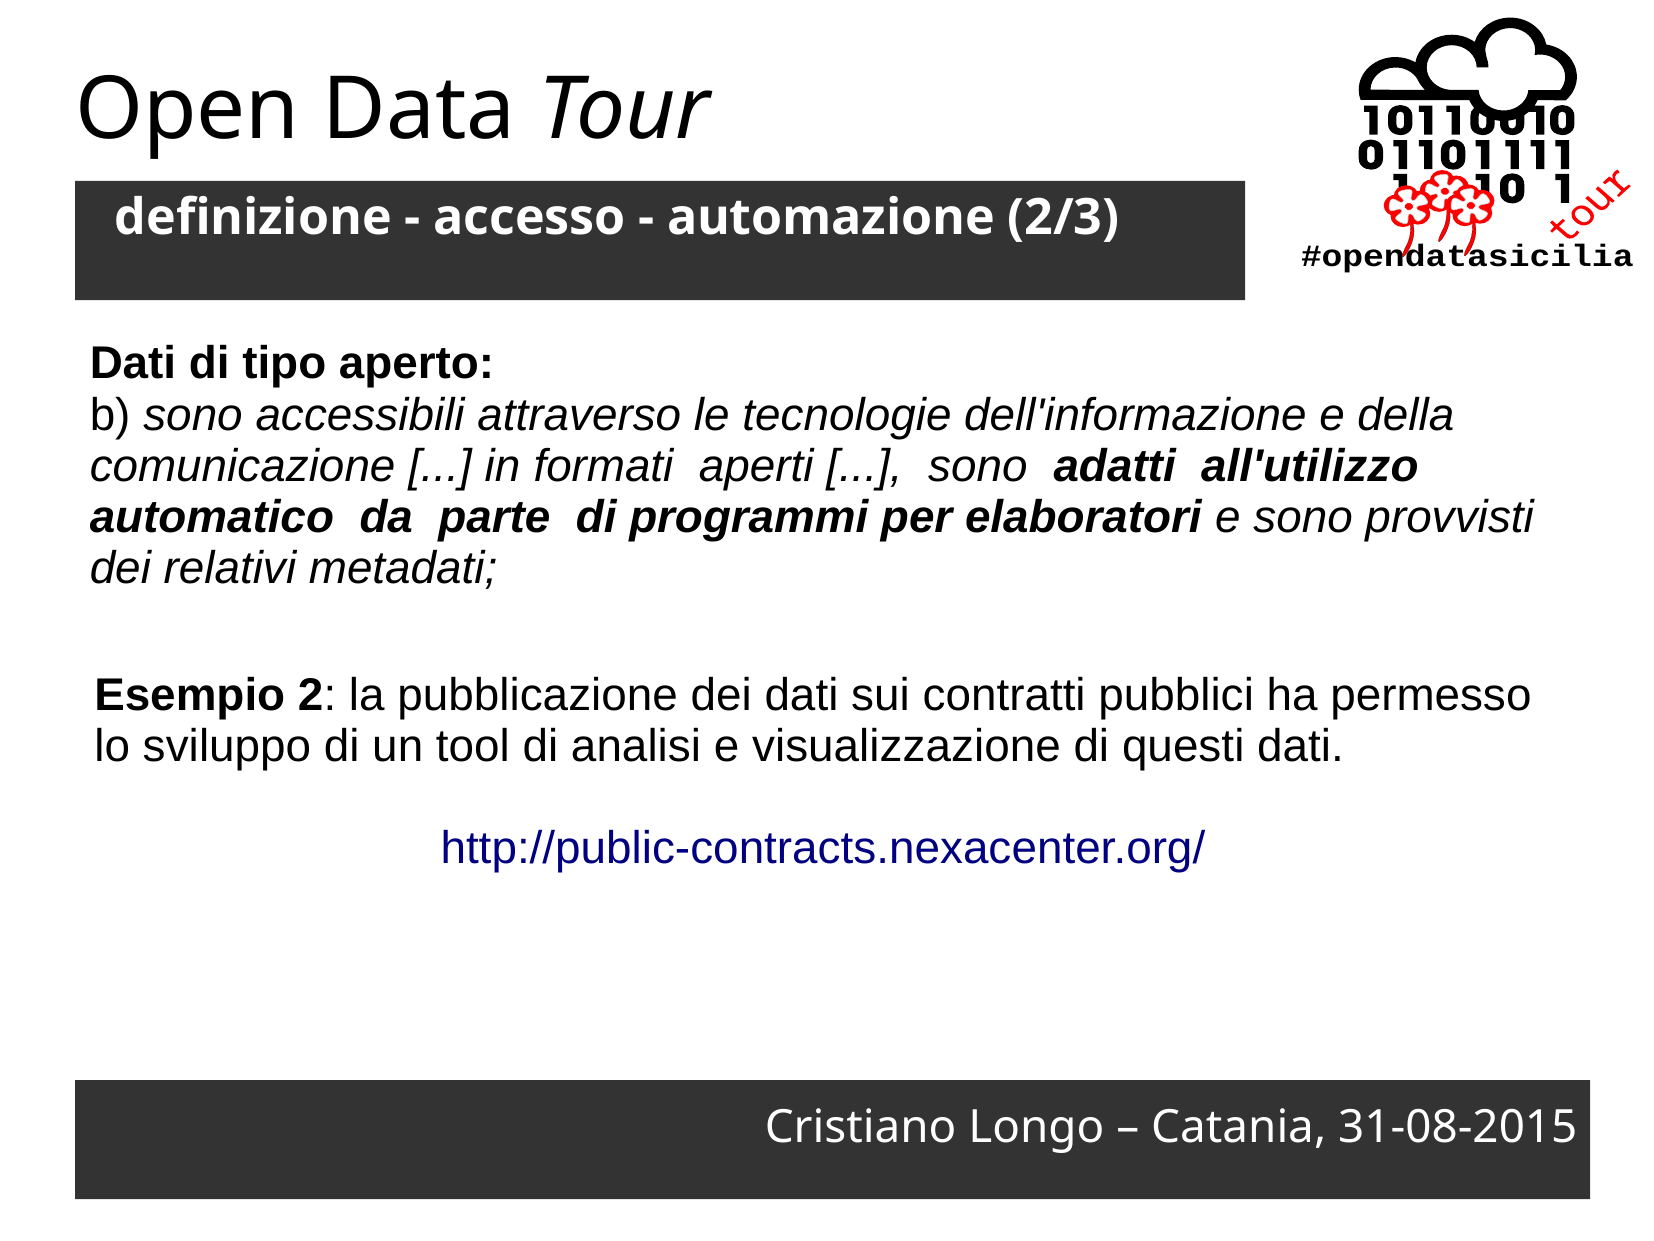

# Open Data Tour
 definizione - accesso - automazione (2/3)
Dati di tipo aperto:
b) sono accessibili attraverso le tecnologie dell'informazione e della comunicazione [...] in formati aperti [...], sono adatti all'utilizzo automatico da parte di programmi per elaboratori e sono provvisti dei relativi metadati;
Esempio 2: la pubblicazione dei dati sui contratti pubblici ha permesso lo sviluppo di un tool di analisi e visualizzazione di questi dati.
http://public-contracts.nexacenter.org/
 Cristiano Longo – Catania, 31-08-2015